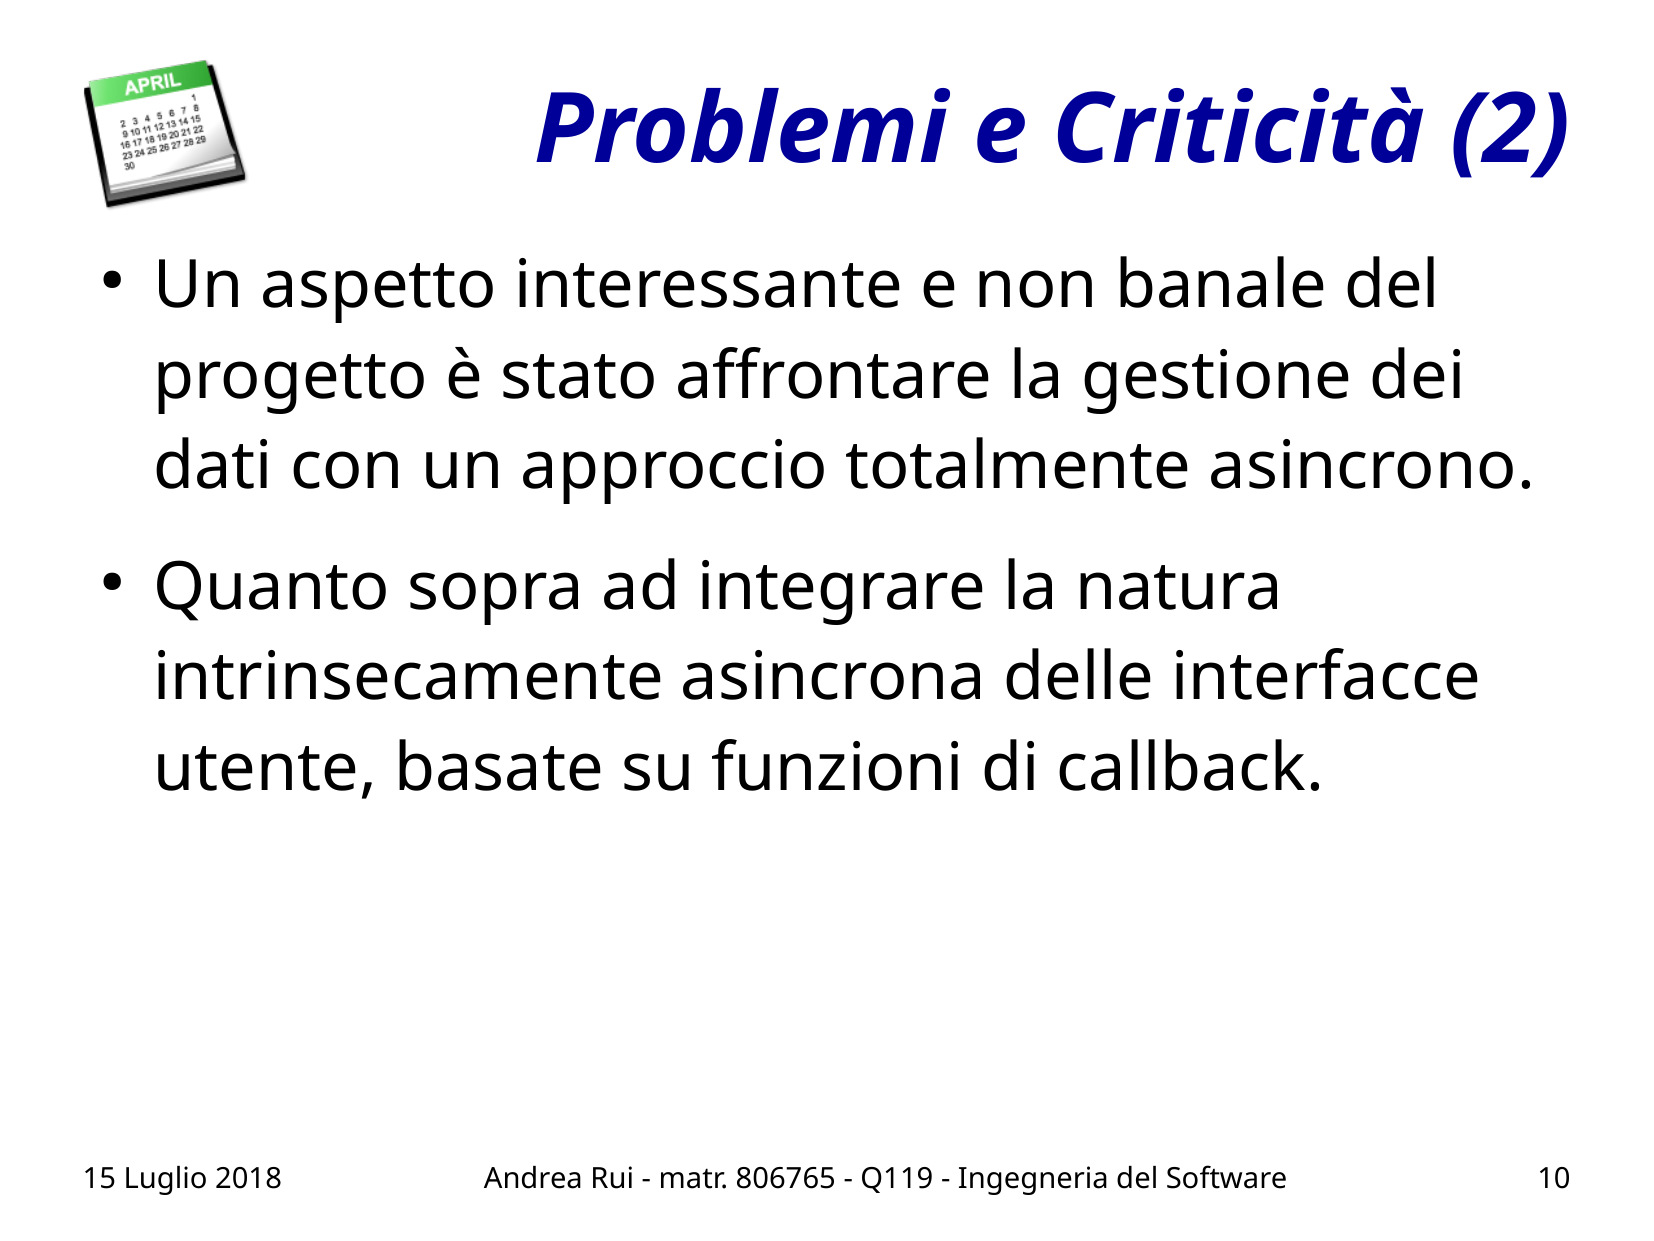

# Problemi e Criticità (2)
Un aspetto interessante e non banale del progetto è stato affrontare la gestione dei dati con un approccio totalmente asincrono.
Quanto sopra ad integrare la natura intrinsecamente asincrona delle interfacce utente, basate su funzioni di callback.
15 Luglio 2018
Andrea Rui - matr. 806765 - Q119 - Ingegneria del Software
10